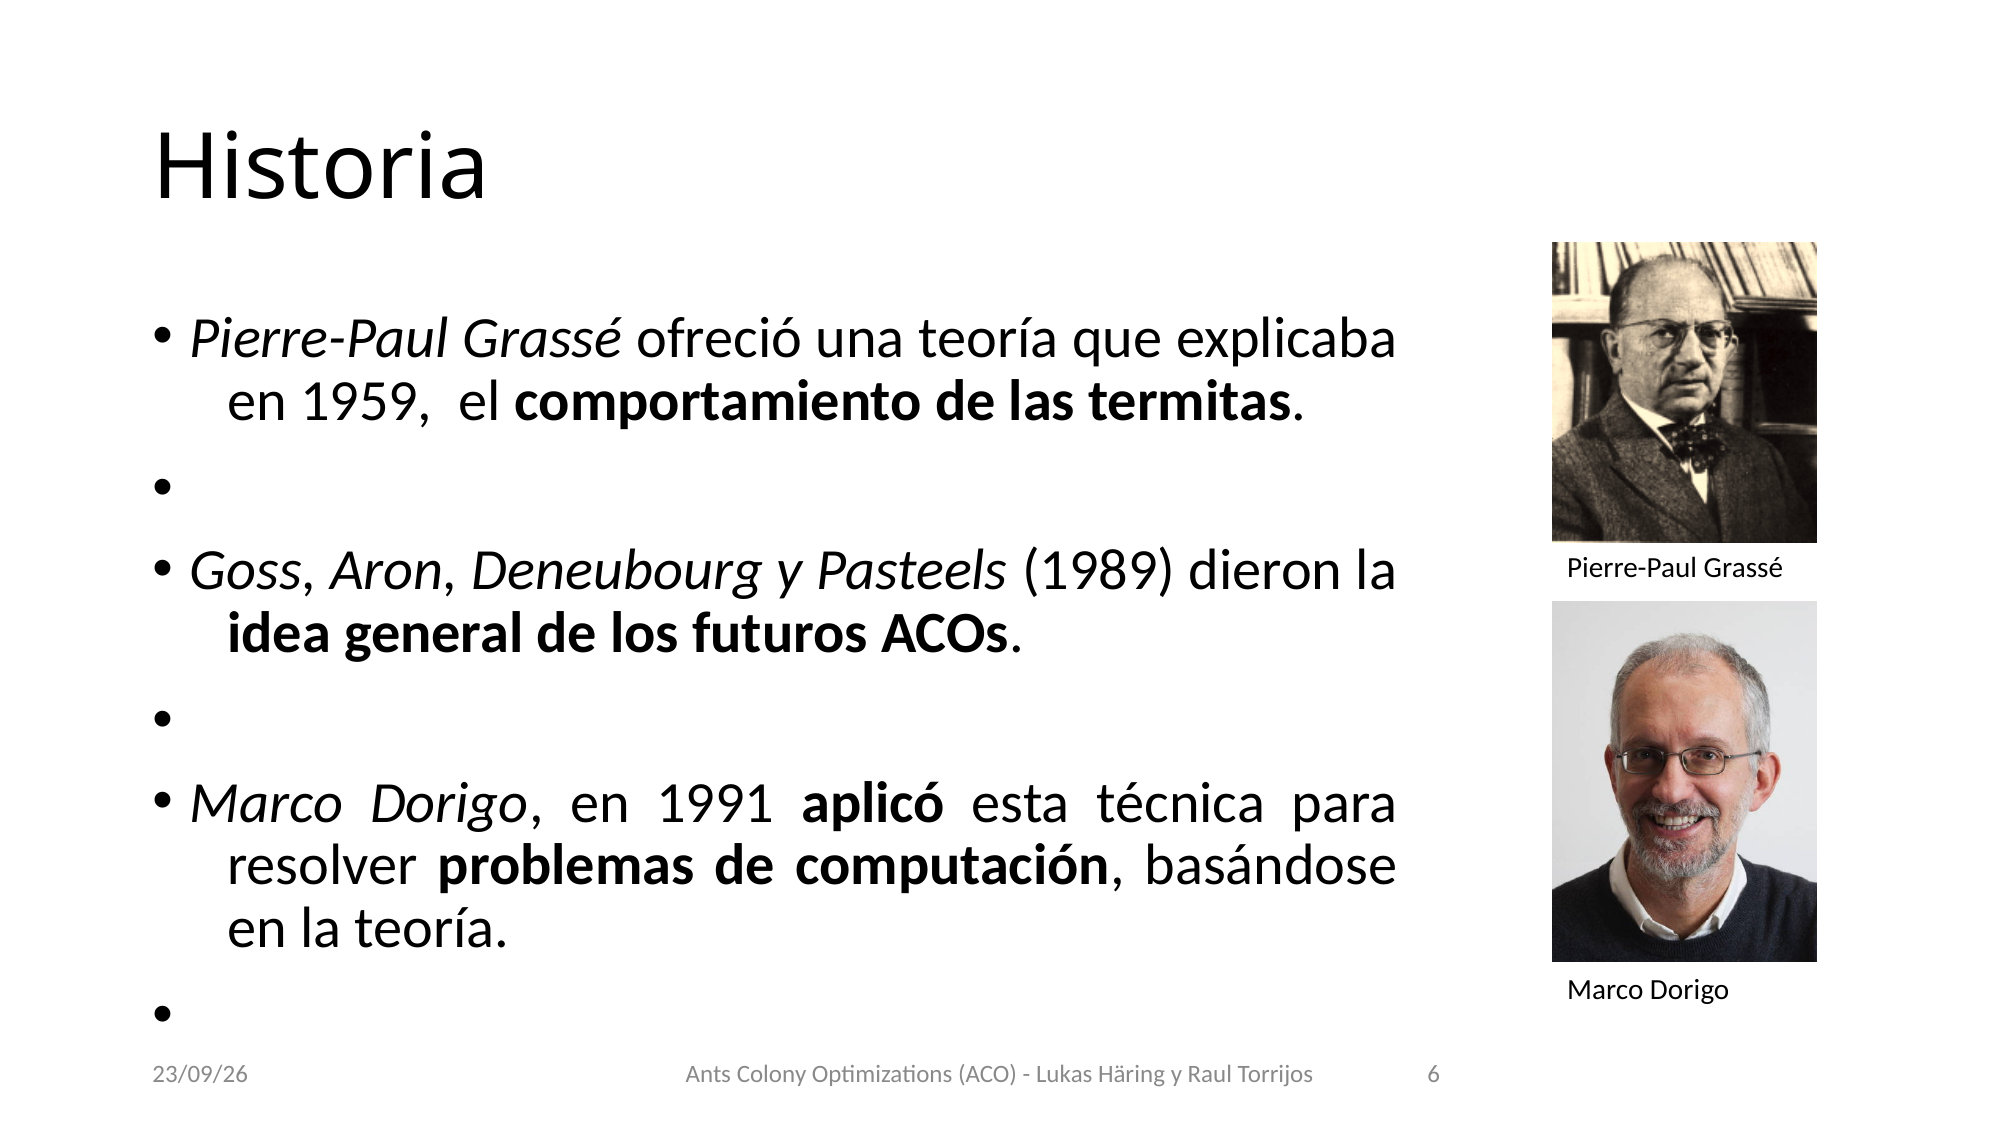

# Historia
Pierre-Paul Grassé ofreció una teoría que explicaba en 1959, el comportamiento de las termitas.
Goss, Aron, Deneubourg y Pasteels (1989) dieron la idea general de los futuros ACOs.
Marco Dorigo, en 1991 aplicó esta técnica para resolver problemas de computación, basándose en la teoría.
Pierre-Paul Grassé
Marco Dorigo
Ants Colony Optimizations (ACO) - Lukas Häring y Raul Torrijos
6